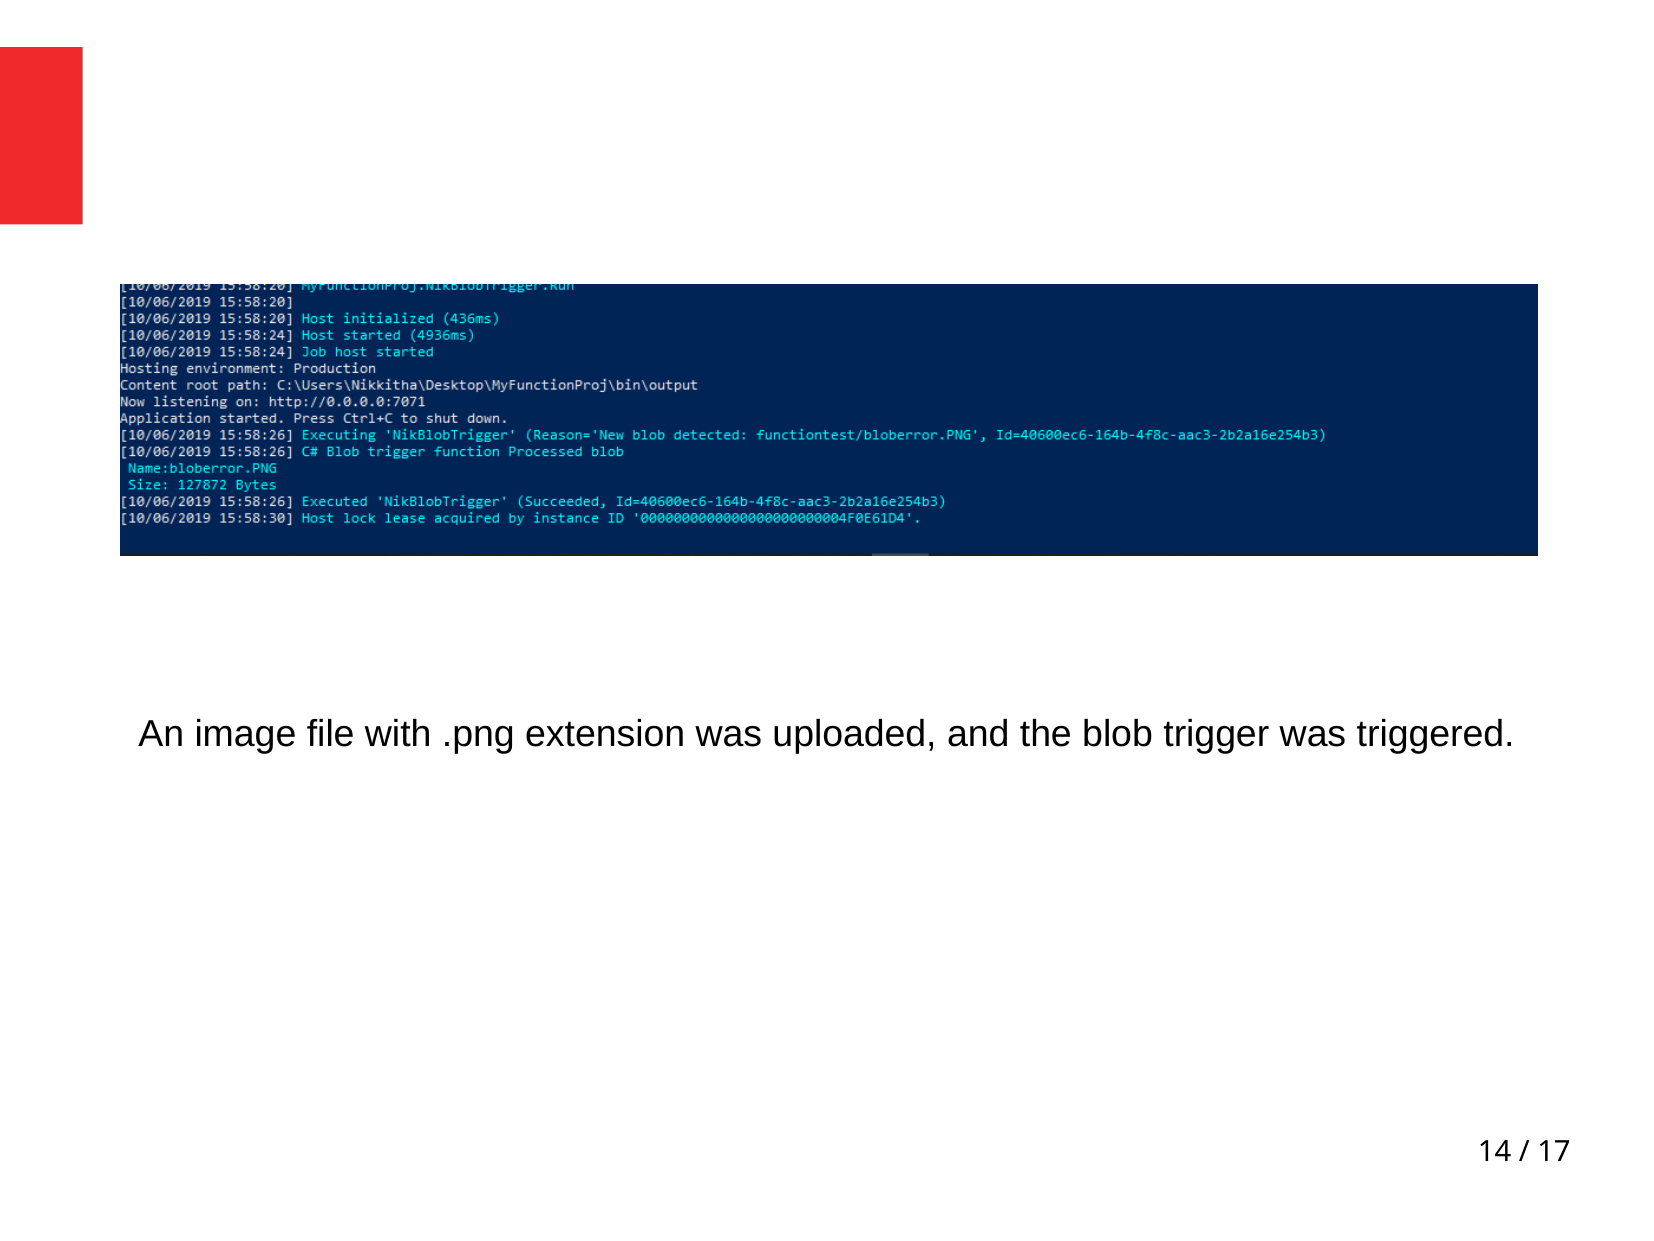

#
An image file with .png extension was uploaded, and the blob trigger was triggered.
14